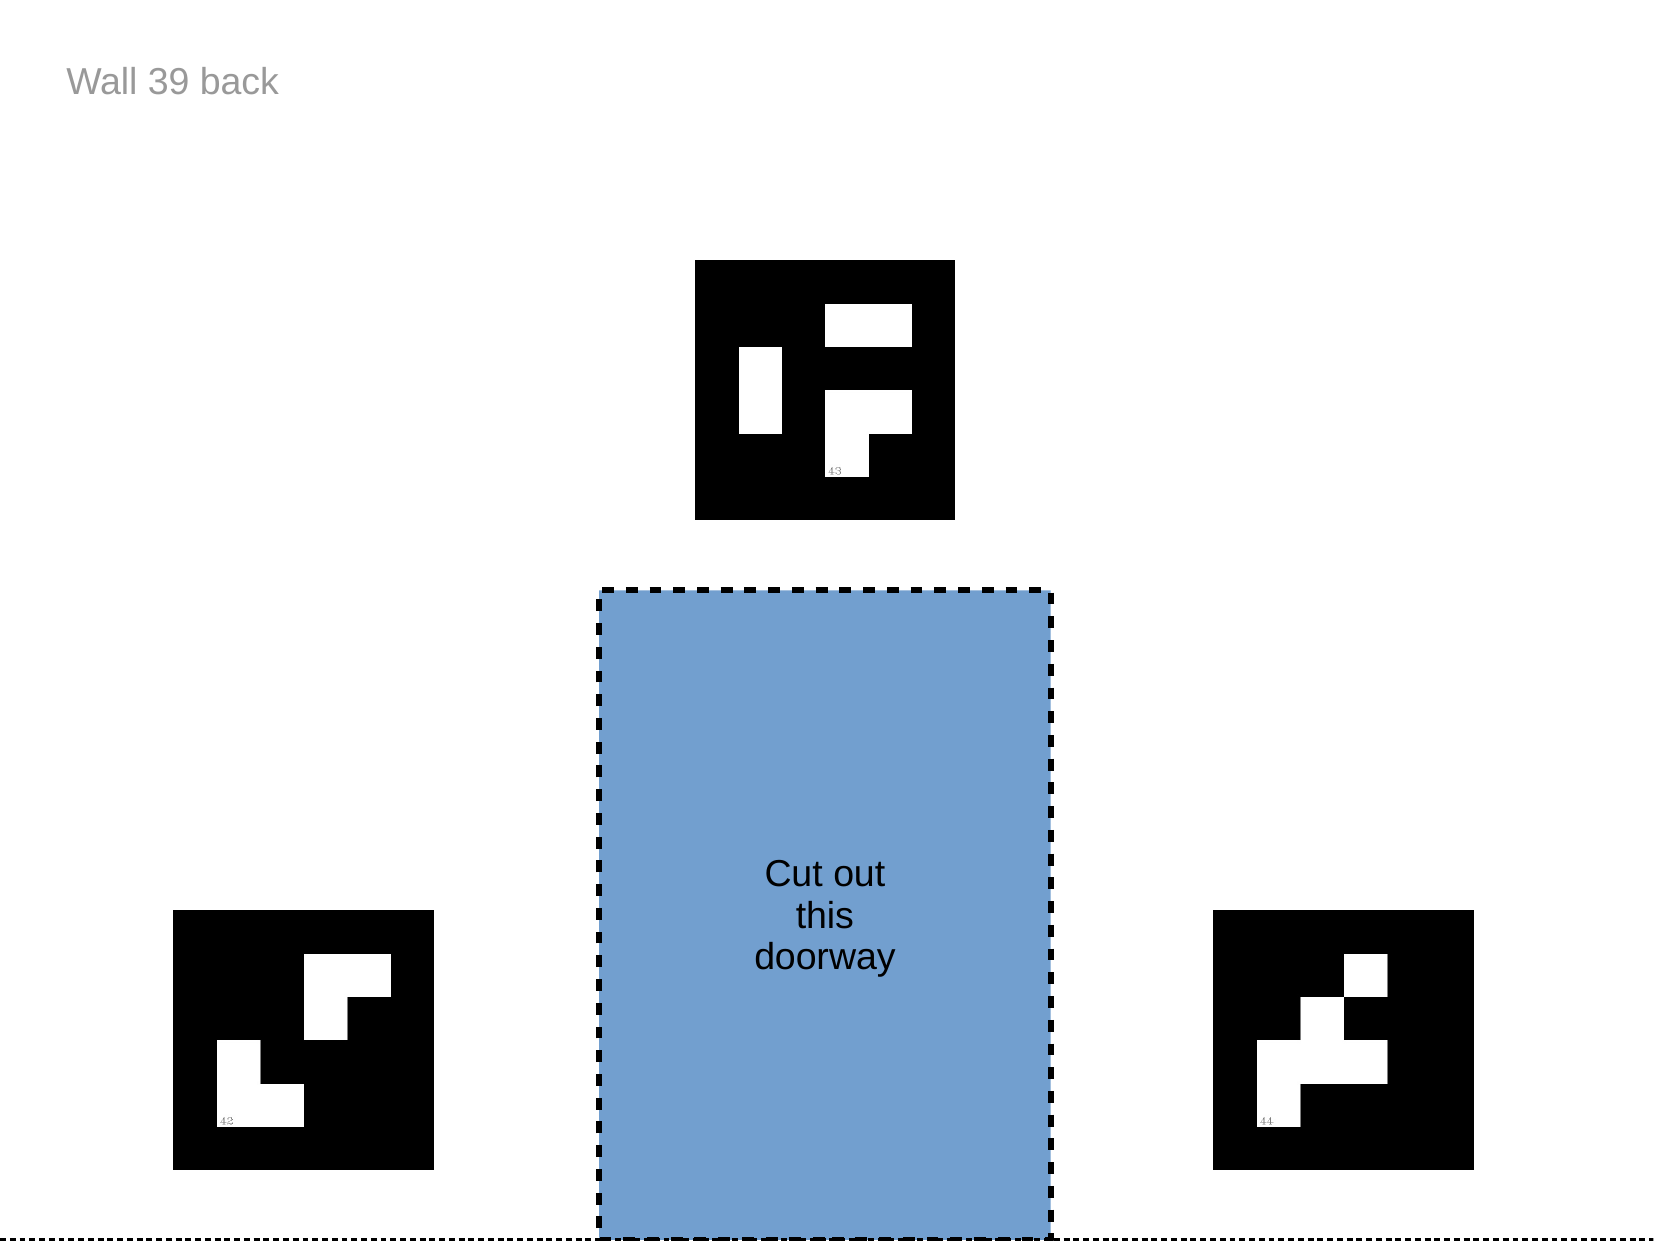

Wall 39 back
Cut out
this
doorway